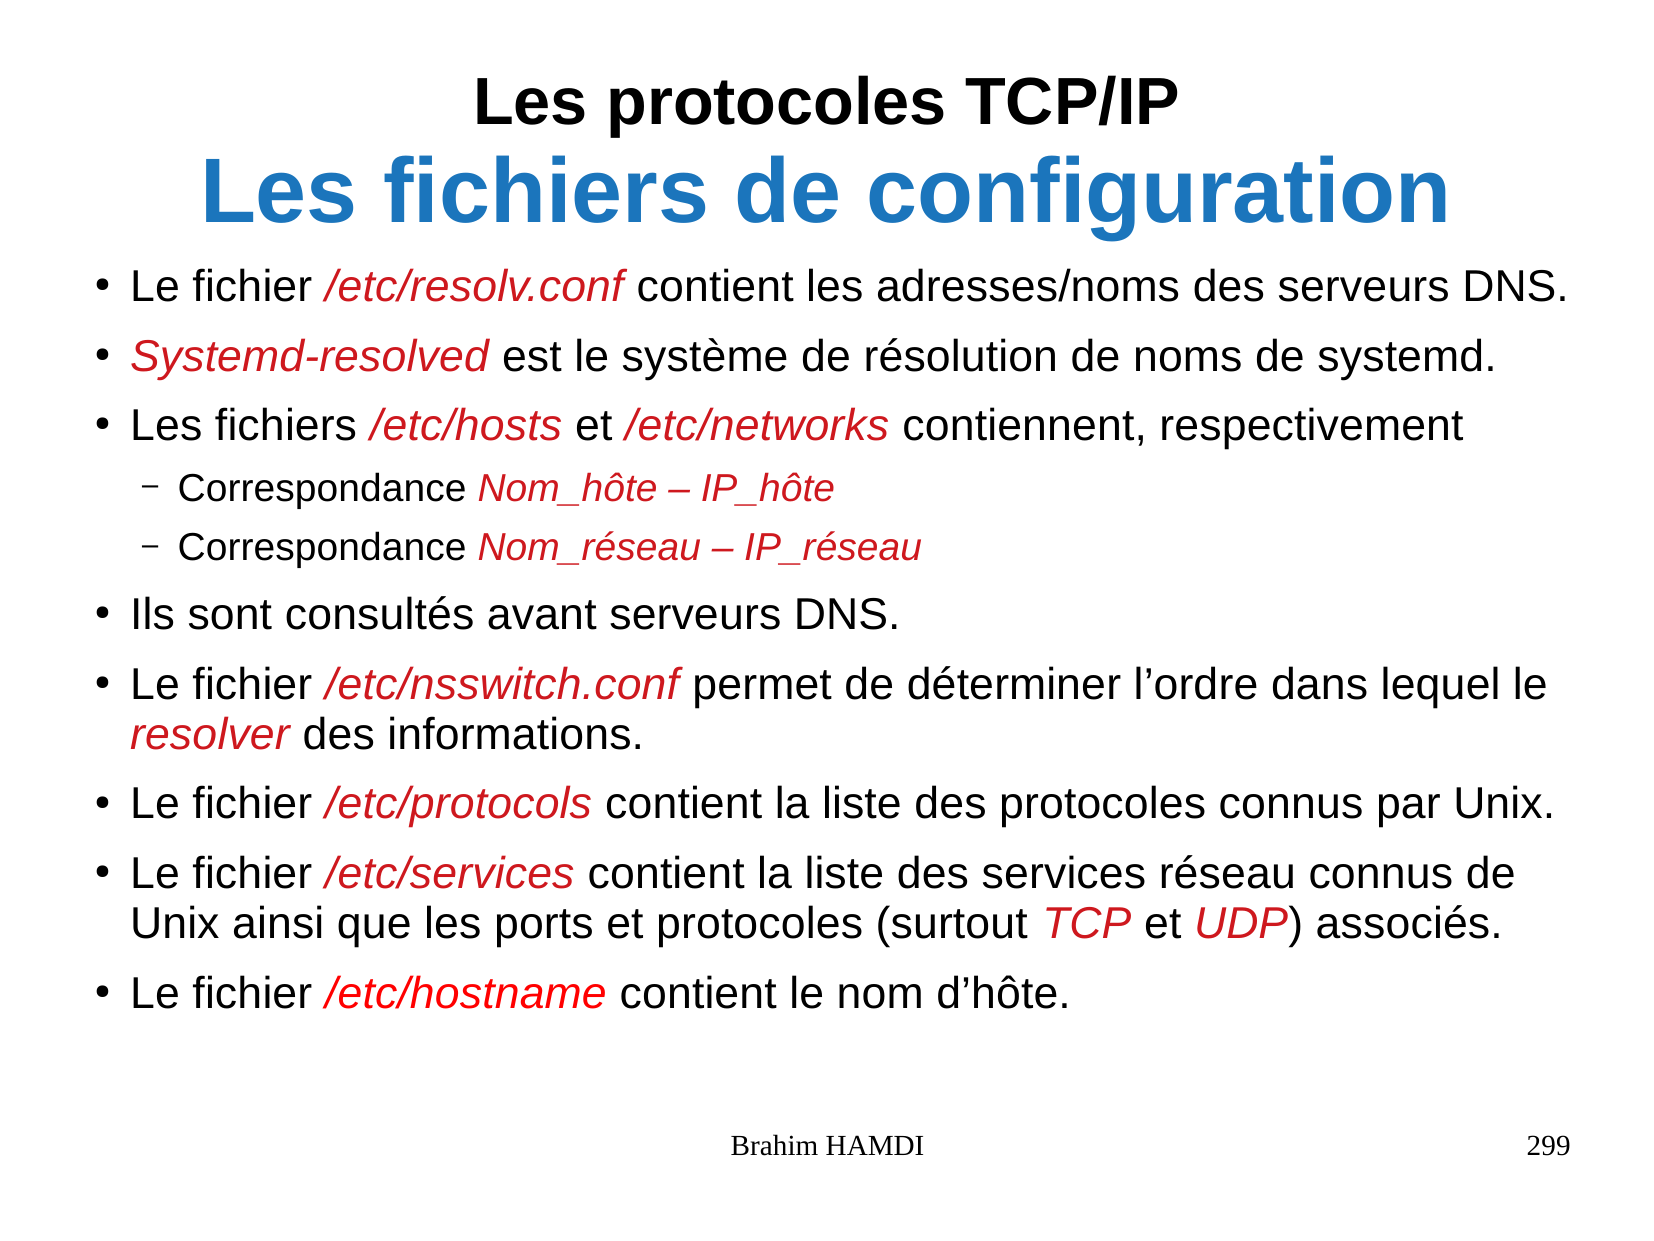

# Les protocoles TCP/IP Les fichiers de configuration
Le fichier /etc/resolv.conf contient les adresses/noms des serveurs DNS.
Systemd-resolved est le système de résolution de noms de systemd.
Les fichiers /etc/hosts et /etc/networks contiennent, respectivement
Correspondance Nom_hôte – IP_hôte
Correspondance Nom_réseau – IP_réseau
Ils sont consultés avant serveurs DNS.
Le fichier /etc/nsswitch.conf permet de déterminer l’ordre dans lequel le resolver des informations.
Le fichier /etc/protocols contient la liste des protocoles connus par Unix.
Le fichier /etc/services contient la liste des services réseau connus de Unix ainsi que les ports et protocoles (surtout TCP et UDP) associés.
Le fichier /etc/hostname contient le nom d’hôte.
Brahim HAMDI
299